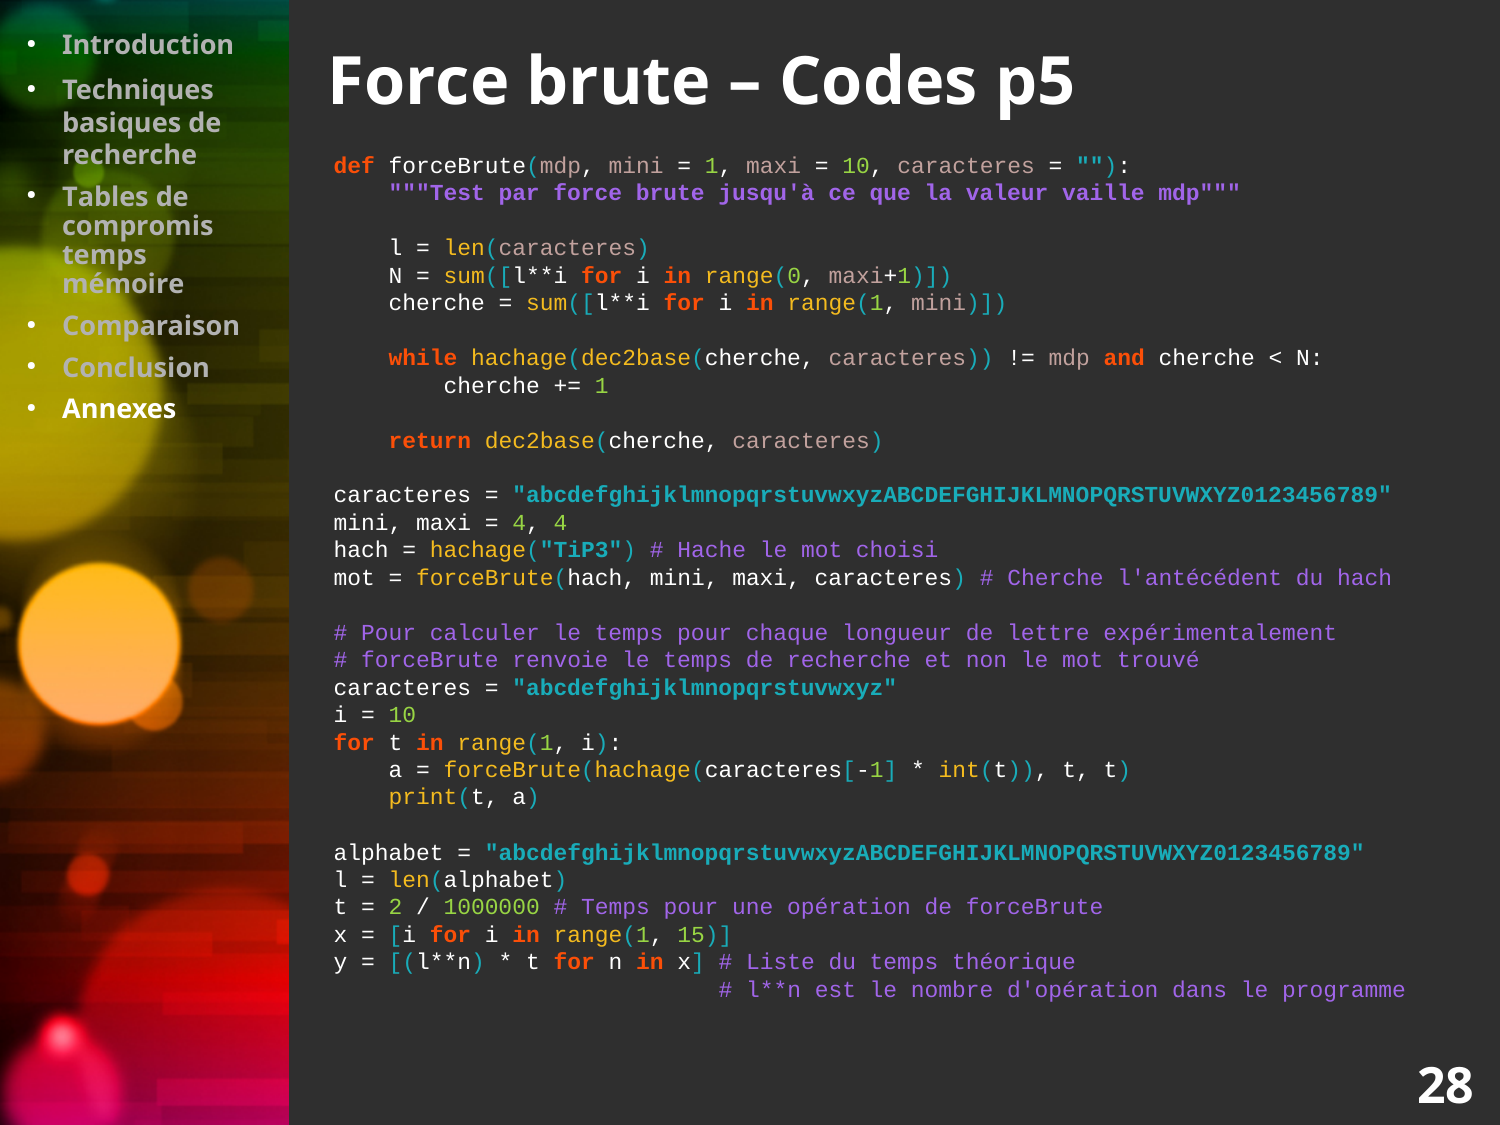

# Force brute – Codes p5
Introduction
Techniques basiques de recherche
Tables de compromis temps mémoire
Comparaison
Conclusion
Annexes
def forceBrute(mdp, mini = 1, maxi = 10, caracteres = ""):
 """Test par force brute jusqu'à ce que la valeur vaille mdp"""
 l = len(caracteres)
 N = sum([l**i for i in range(0, maxi+1)])
 cherche = sum([l**i for i in range(1, mini)])
 while hachage(dec2base(cherche, caracteres)) != mdp and cherche < N:
 cherche += 1
 return dec2base(cherche, caracteres)
caracteres = "abcdefghijklmnopqrstuvwxyzABCDEFGHIJKLMNOPQRSTUVWXYZ0123456789"
mini, maxi = 4, 4
hach = hachage("TiP3") # Hache le mot choisi
mot = forceBrute(hach, mini, maxi, caracteres) # Cherche l'antécédent du hach
# Pour calculer le temps pour chaque longueur de lettre expérimentalement
# forceBrute renvoie le temps de recherche et non le mot trouvé
caracteres = "abcdefghijklmnopqrstuvwxyz"
i = 10
for t in range(1, i):
 a = forceBrute(hachage(caracteres[-1] * int(t)), t, t)
 print(t, a)
alphabet = "abcdefghijklmnopqrstuvwxyzABCDEFGHIJKLMNOPQRSTUVWXYZ0123456789"
l = len(alphabet)
t = 2 / 1000000 # Temps pour une opération de forceBrute
x = [i for i in range(1, 15)]
y = [(l**n) * t for n in x] # Liste du temps théorique
 # l**n est le nombre d'opération dans le programme